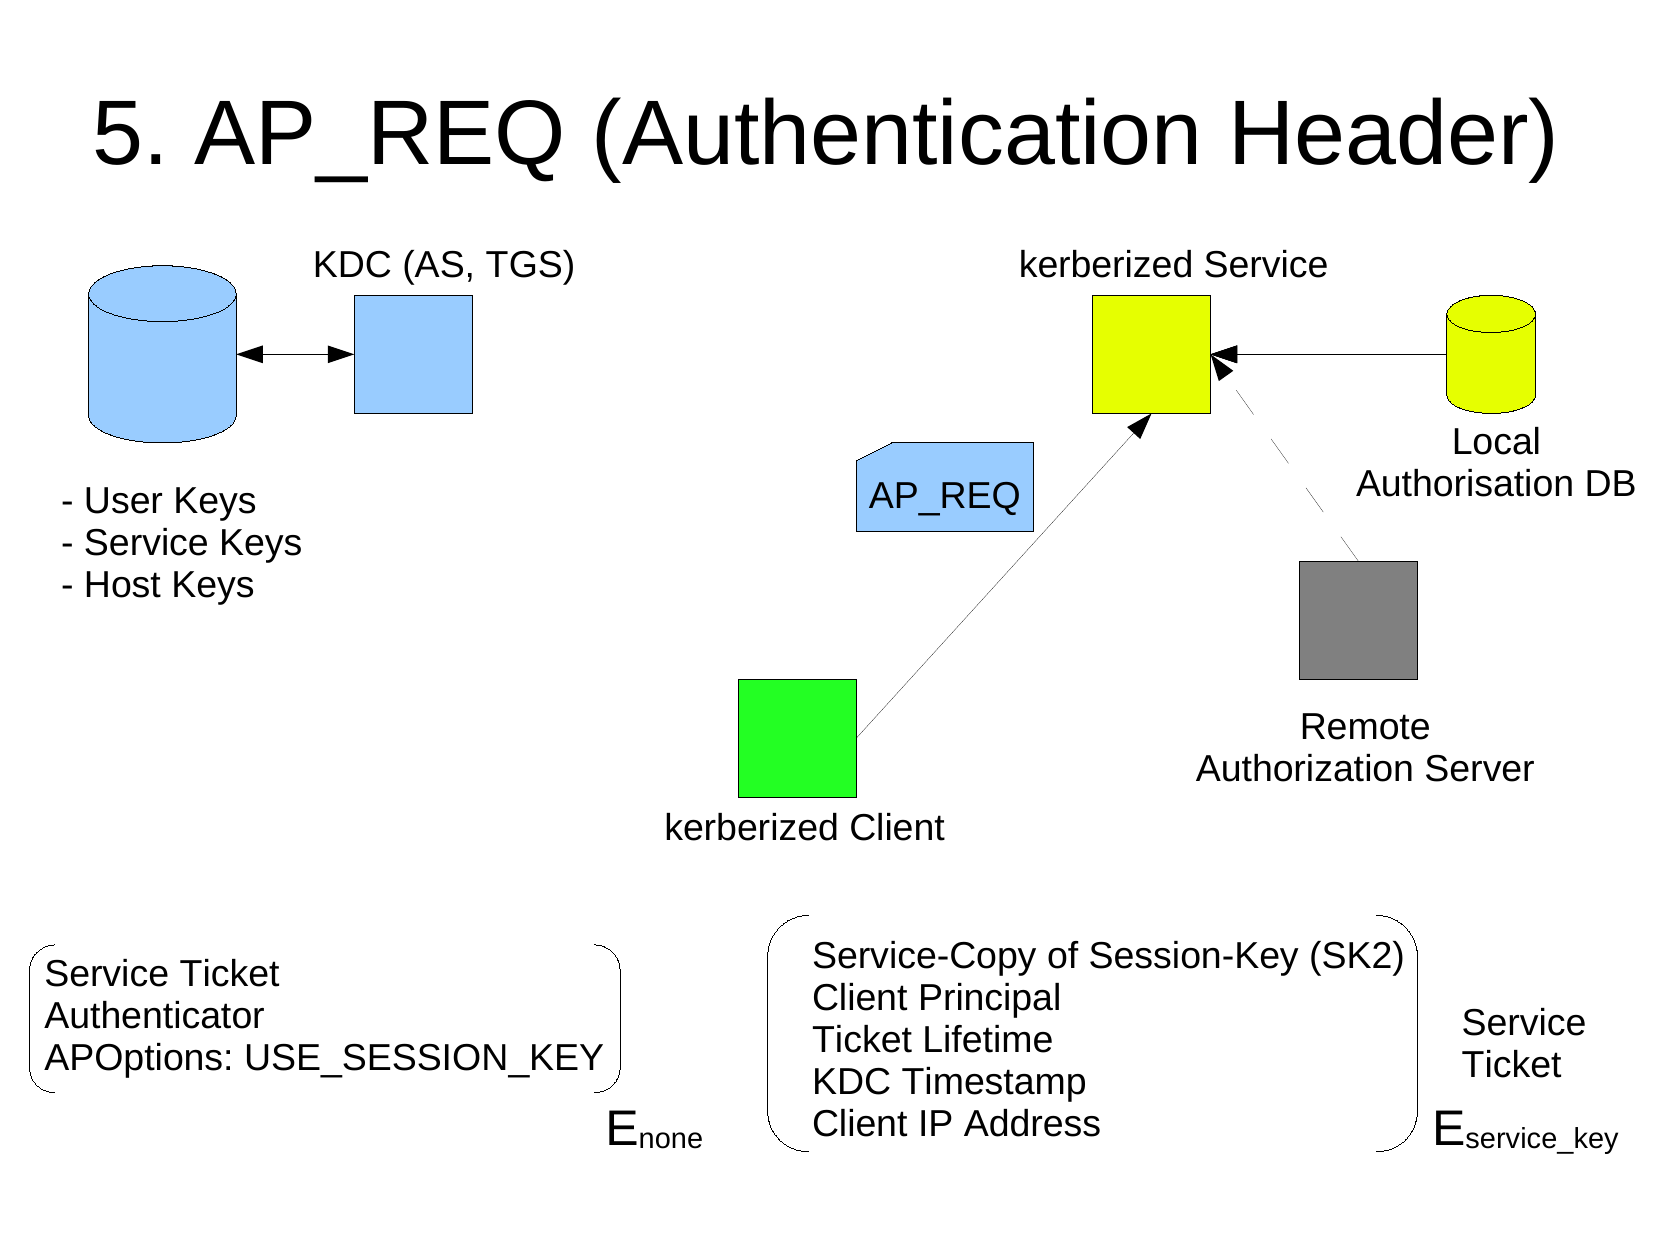

# 5. AP_REQ (Authentication Header)
KDC (AS, TGS)
kerberized Service
Local
Authorisation DB
AP_REQ
- User Keys
- Service Keys
- Host Keys
Remote
Authorization Server
kerberized Client
Service-Copy of Session-Key (SK2)
Client Principal
Ticket Lifetime
KDC Timestamp
Client IP Address
Service Ticket
Authenticator
APOptions: USE_SESSION_KEY
Service Ticket
Enone
Eservice_key